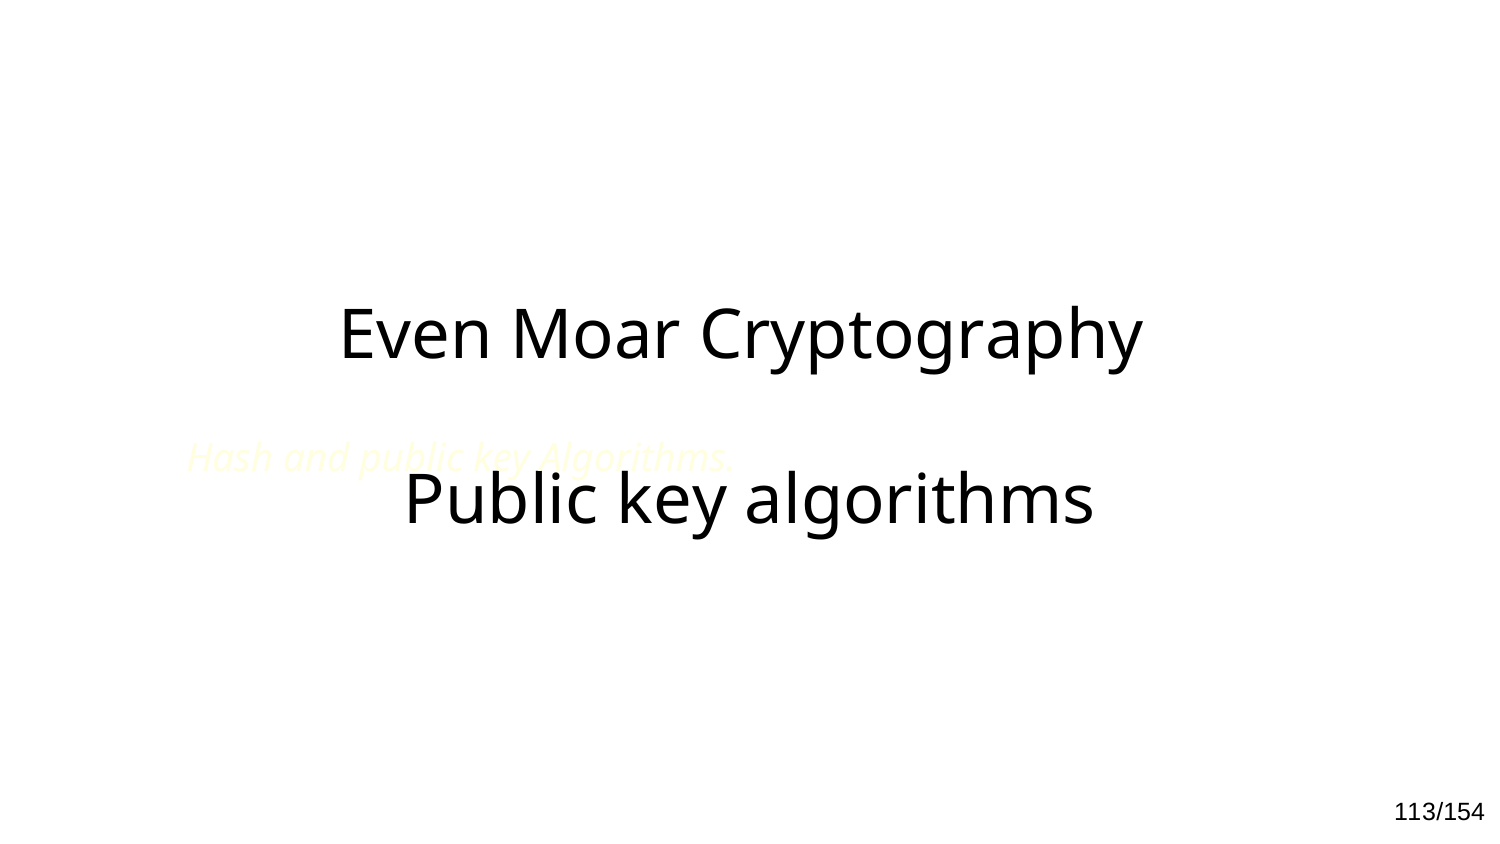

# Even Moar Cryptography Public key algorithms
Hash and public key Algorithms.